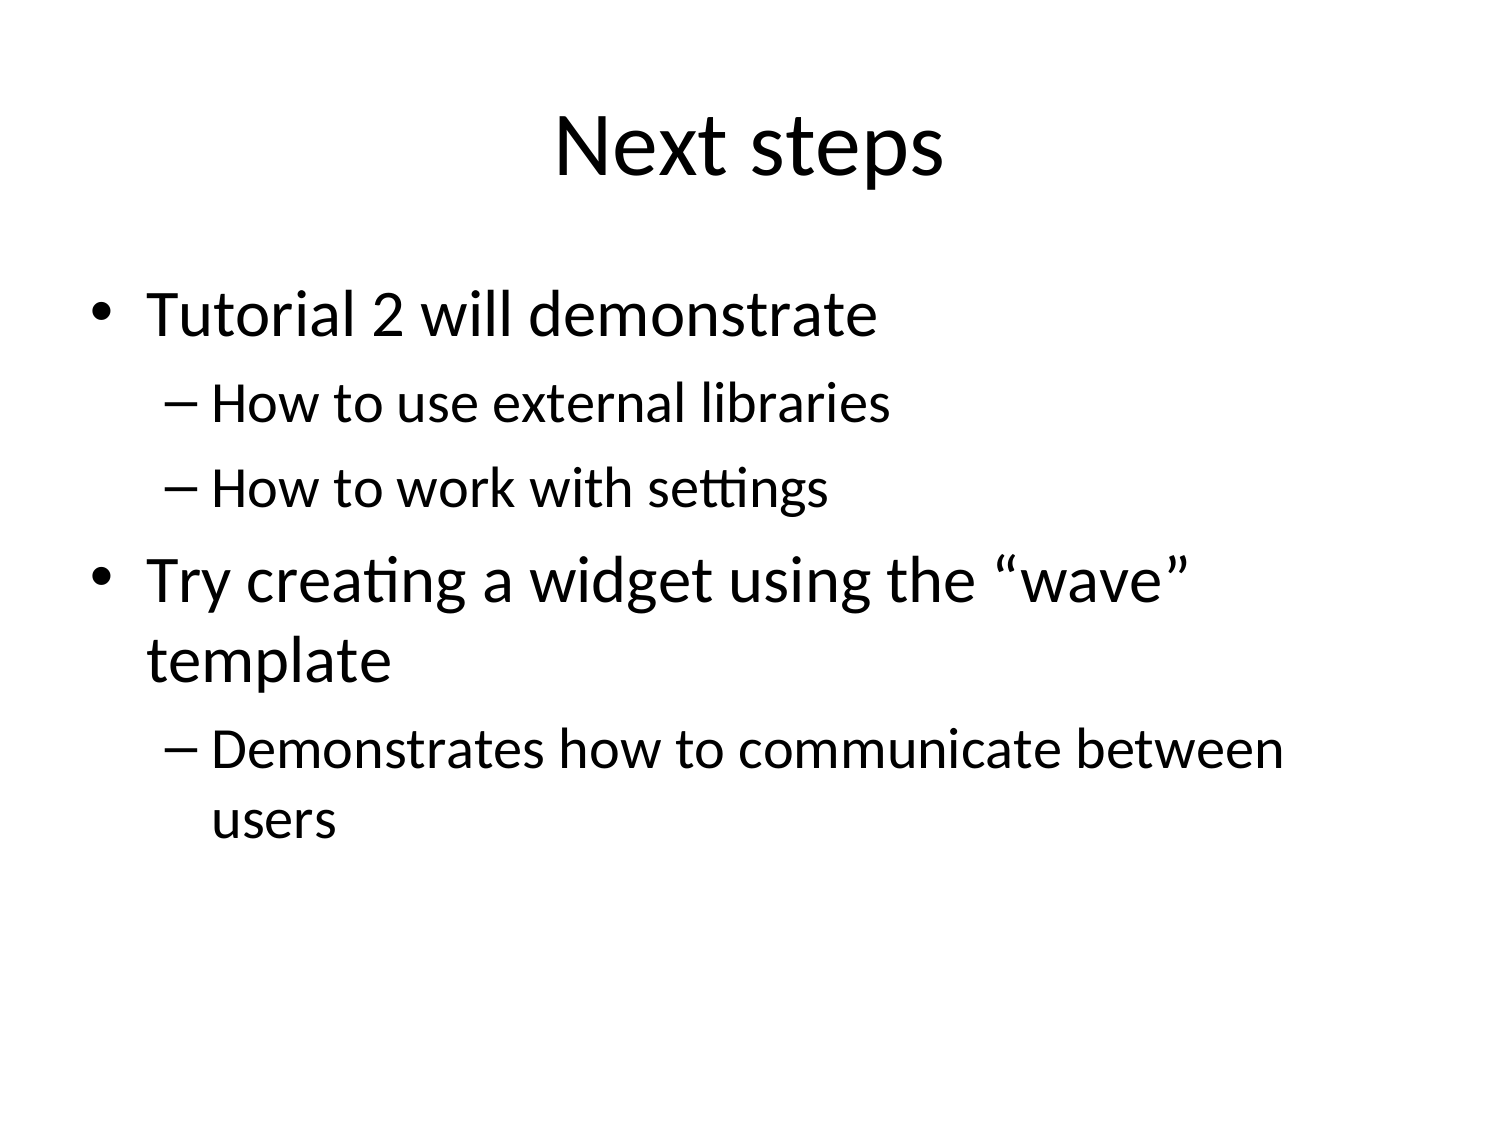

# Next steps
Tutorial 2 will demonstrate
How to use external libraries
How to work with settings
Try creating a widget using the “wave” template
Demonstrates how to communicate between users